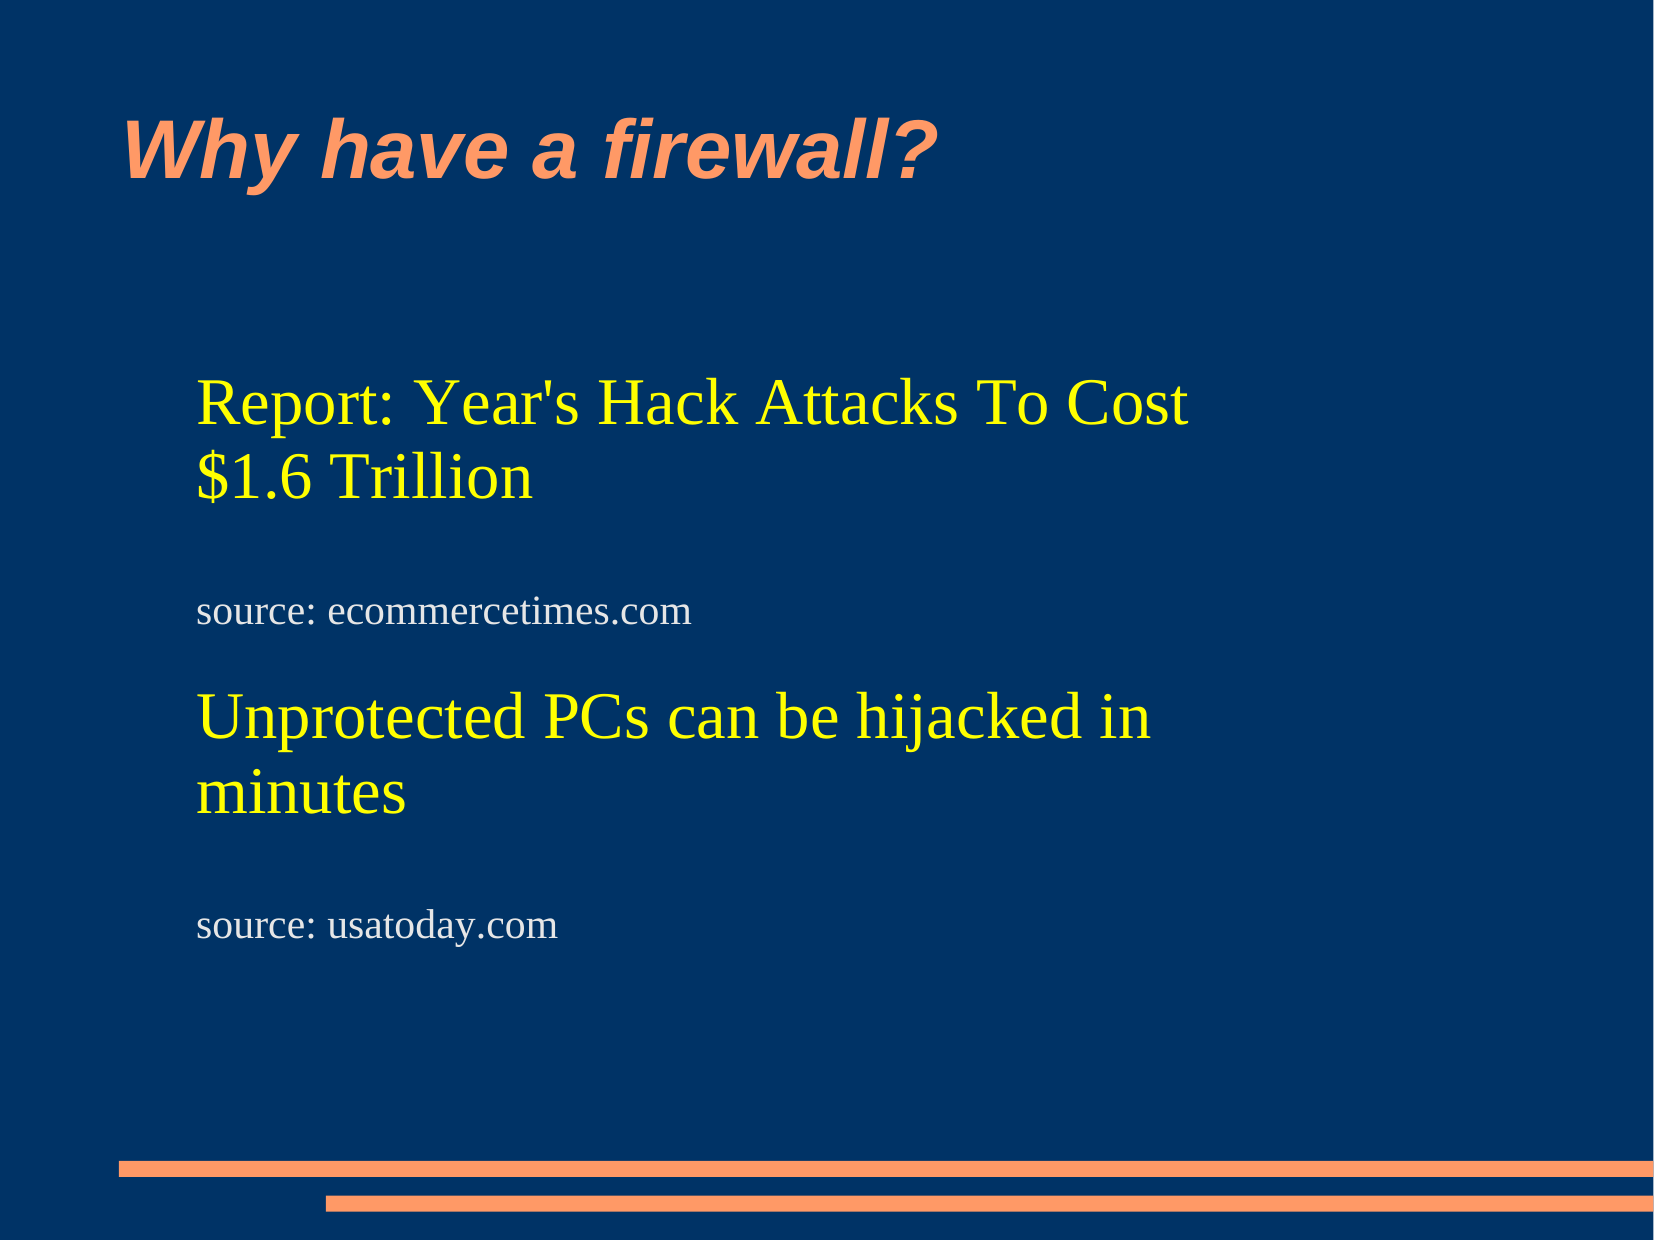

# Why have a firewall?
Report: Year's Hack Attacks To Cost
$1.6 Trillion
source: ecommercetimes.com
Unprotected PCs can be hijacked in
minutes
source: usatoday.com